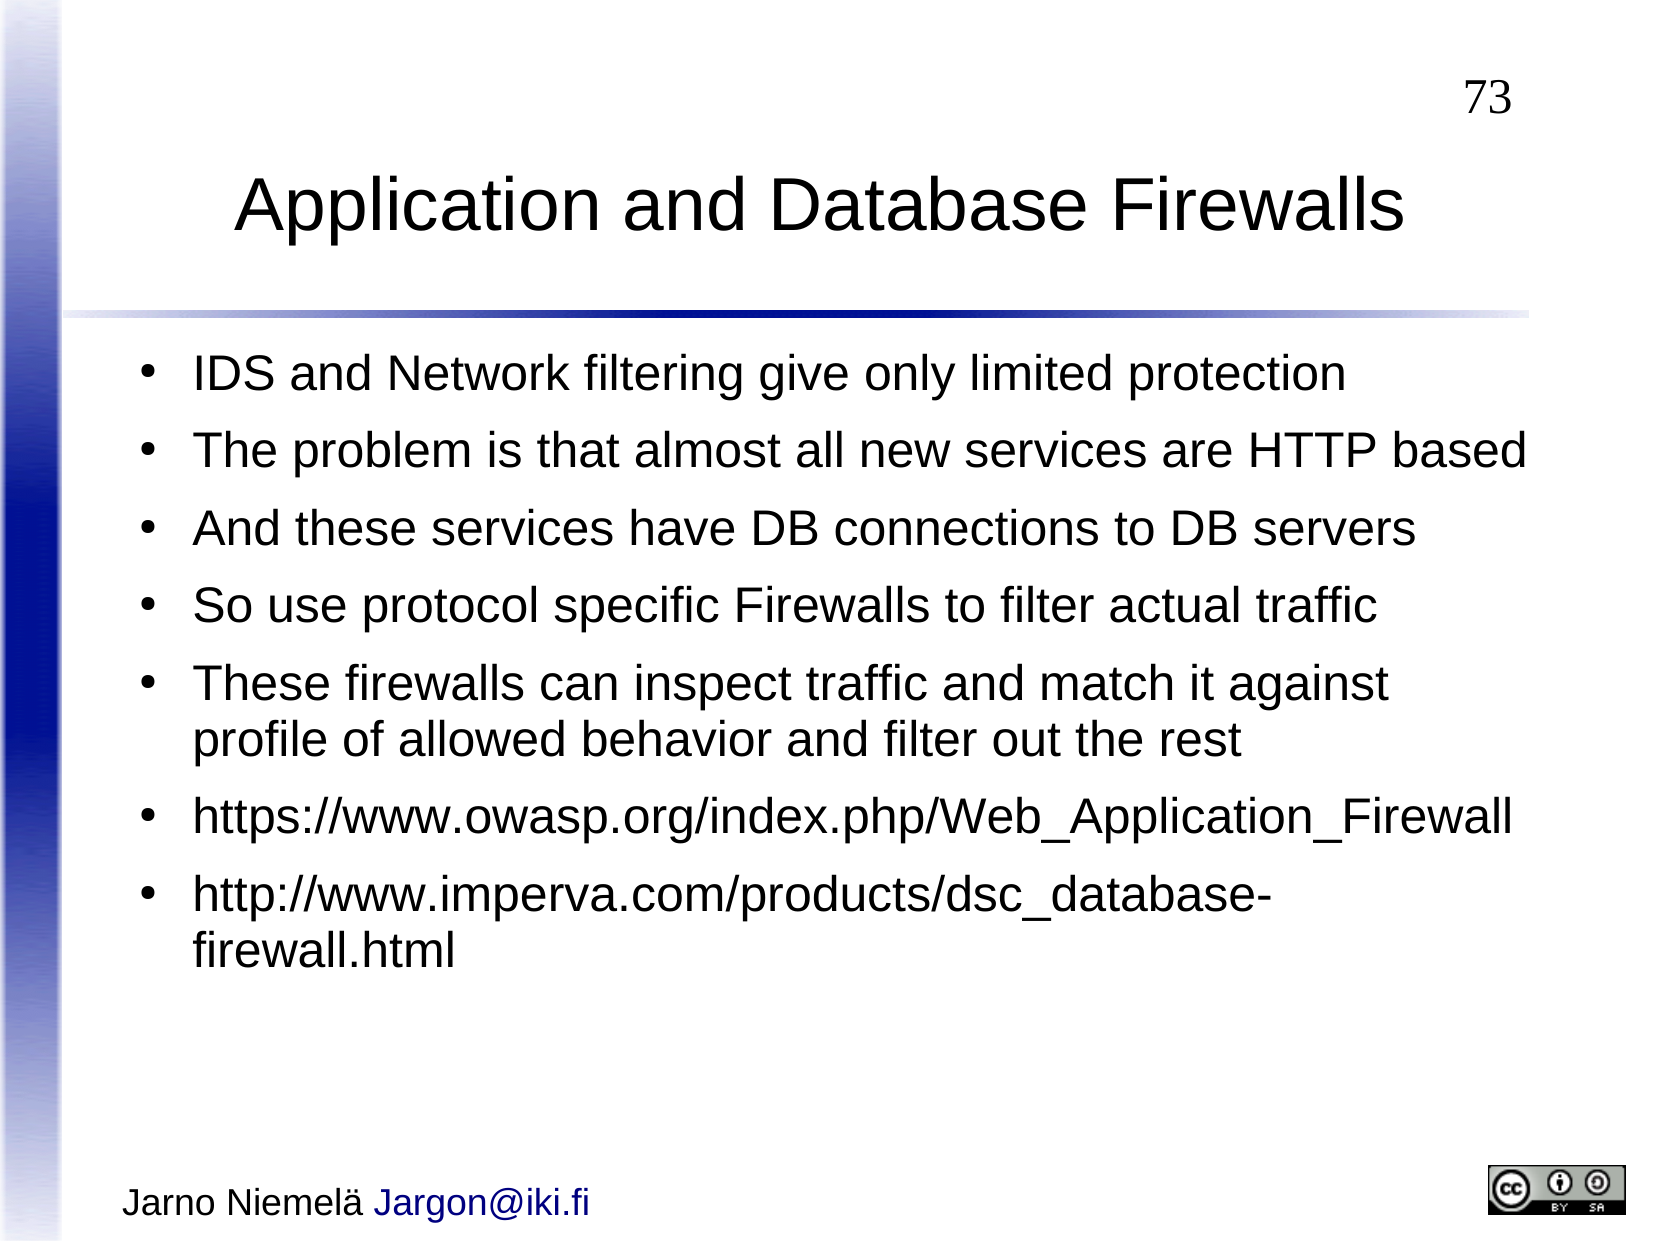

# Application and Database Firewalls
IDS and Network filtering give only limited protection
The problem is that almost all new services are HTTP based
And these services have DB connections to DB servers
So use protocol specific Firewalls to filter actual traffic
These firewalls can inspect traffic and match it against profile of allowed behavior and filter out the rest
https://www.owasp.org/index.php/Web_Application_Firewall
http://www.imperva.com/products/dsc_database-firewall.html